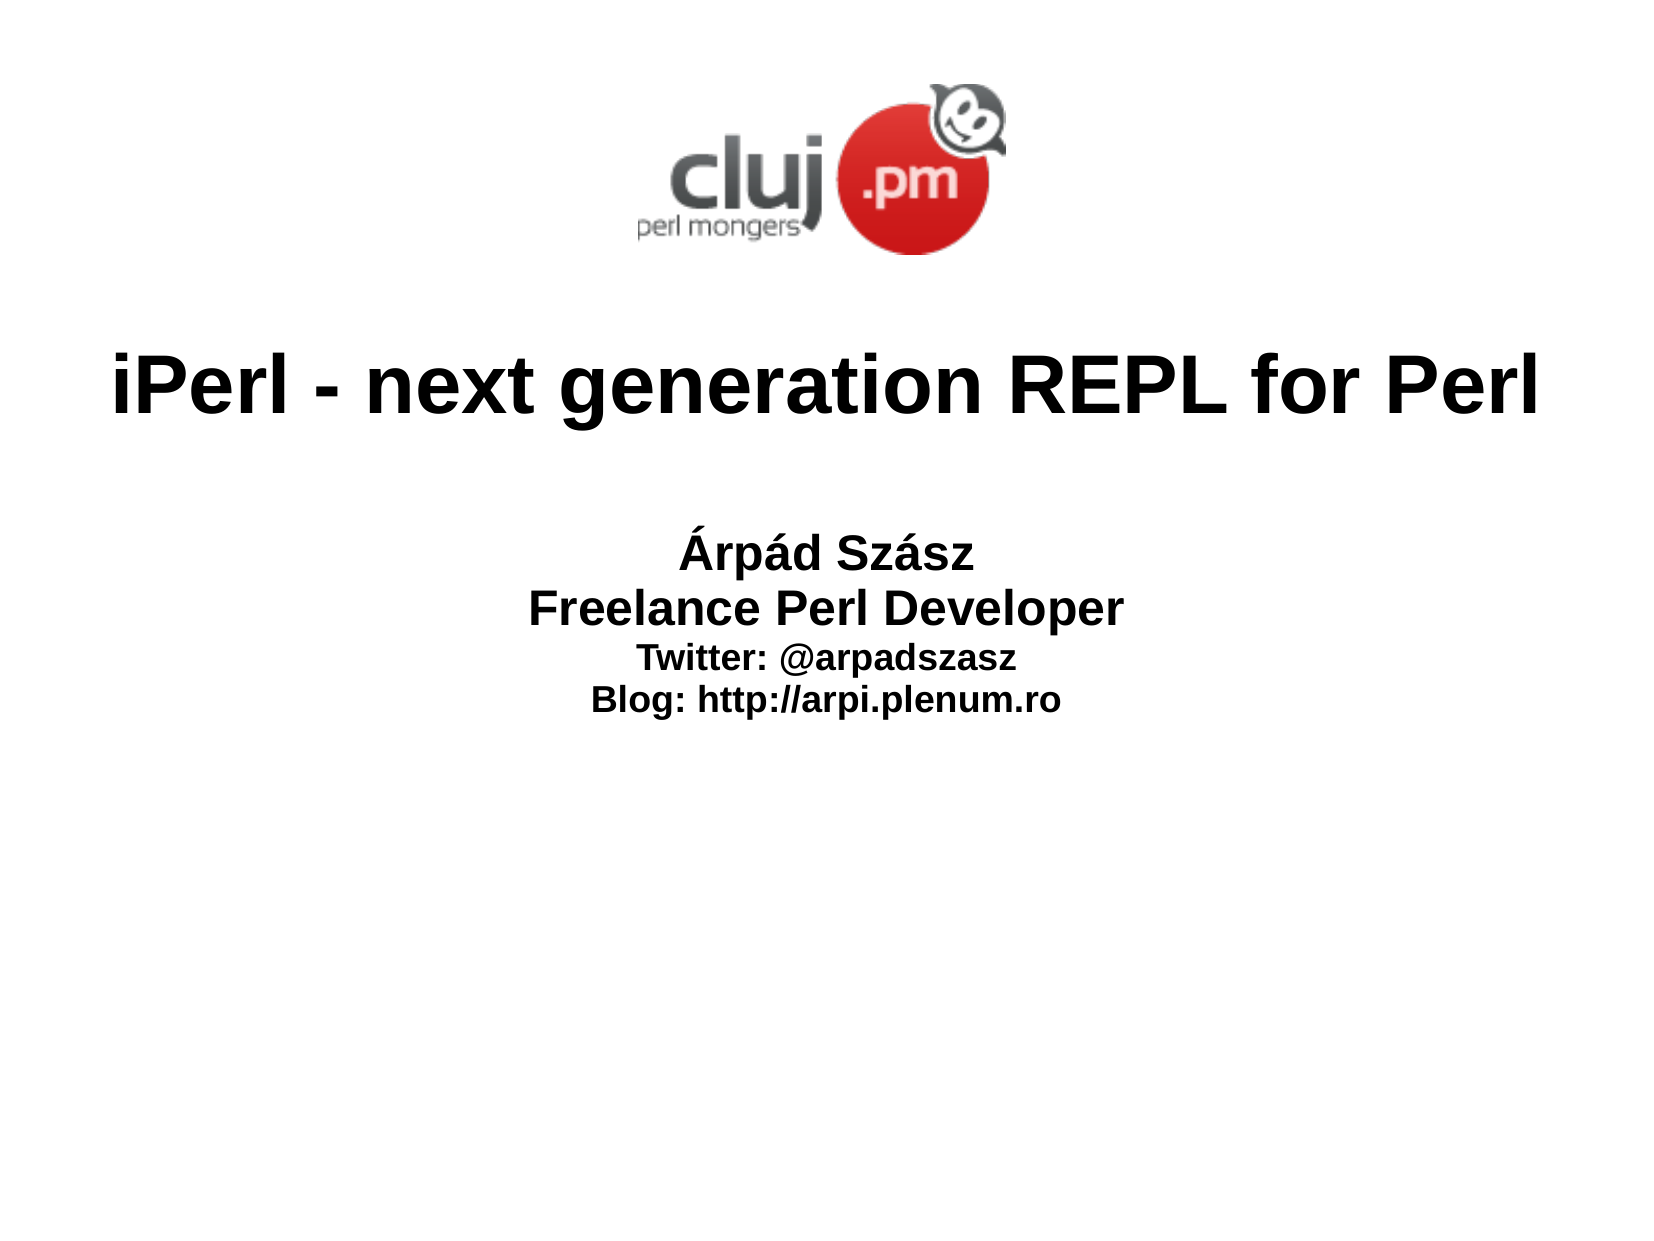

# iPerl - next generation REPL for Perl
Árpád Szász
Freelance Perl Developer
Twitter: @arpadszasz
Blog: http://arpi.plenum.ro